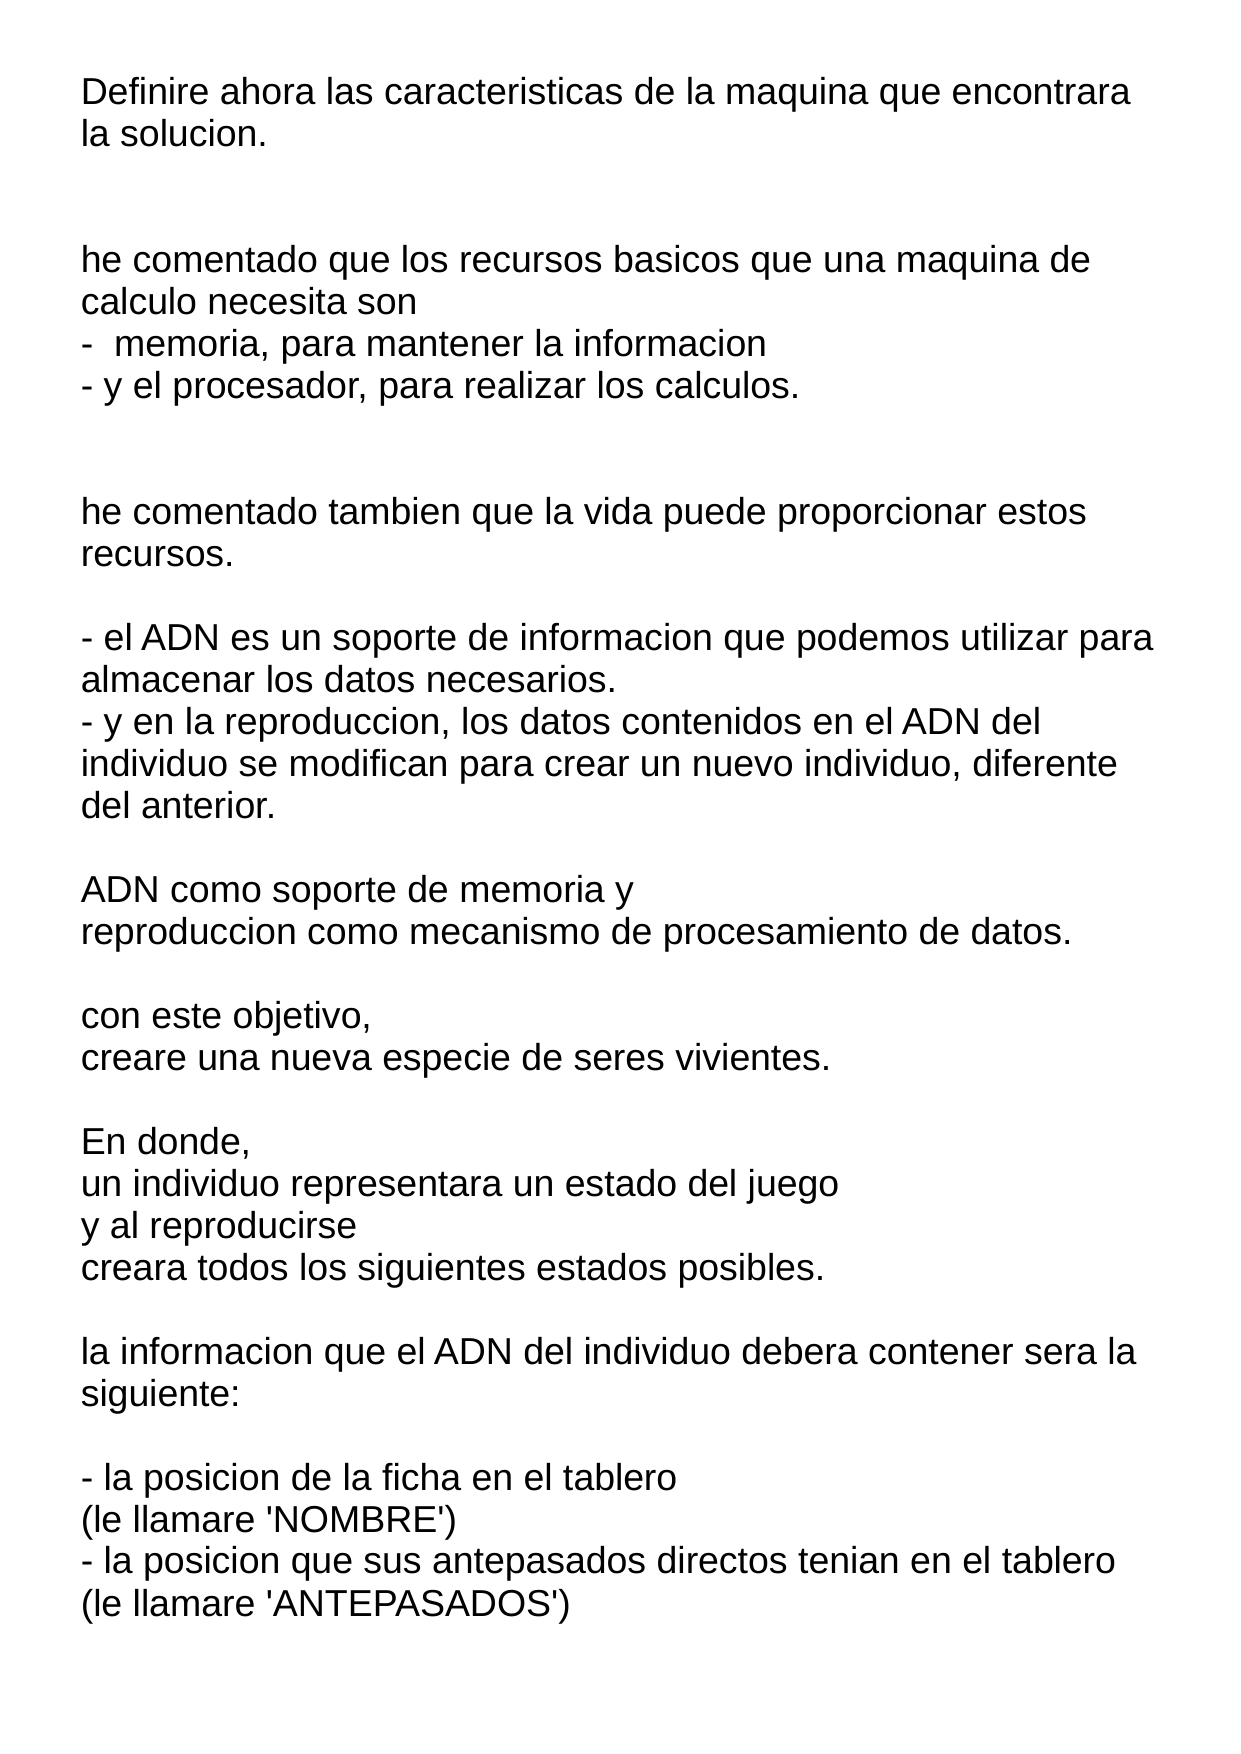

Definire ahora las caracteristicas de la maquina que encontrara la solucion.
he comentado que los recursos basicos que una maquina de calculo necesita son
- memoria, para mantener la informacion
- y el procesador, para realizar los calculos.
he comentado tambien que la vida puede proporcionar estos recursos.
- el ADN es un soporte de informacion que podemos utilizar para almacenar los datos necesarios.
- y en la reproduccion, los datos contenidos en el ADN del individuo se modifican para crear un nuevo individuo, diferente del anterior.
ADN como soporte de memoria y
reproduccion como mecanismo de procesamiento de datos.
con este objetivo,
creare una nueva especie de seres vivientes.
En donde,
un individuo representara un estado del juego
y al reproducirse
creara todos los siguientes estados posibles.
la informacion que el ADN del individuo debera contener sera la siguiente:
- la posicion de la ficha en el tablero
(le llamare 'NOMBRE')
- la posicion que sus antepasados directos tenian en el tablero (le llamare 'ANTEPASADOS')